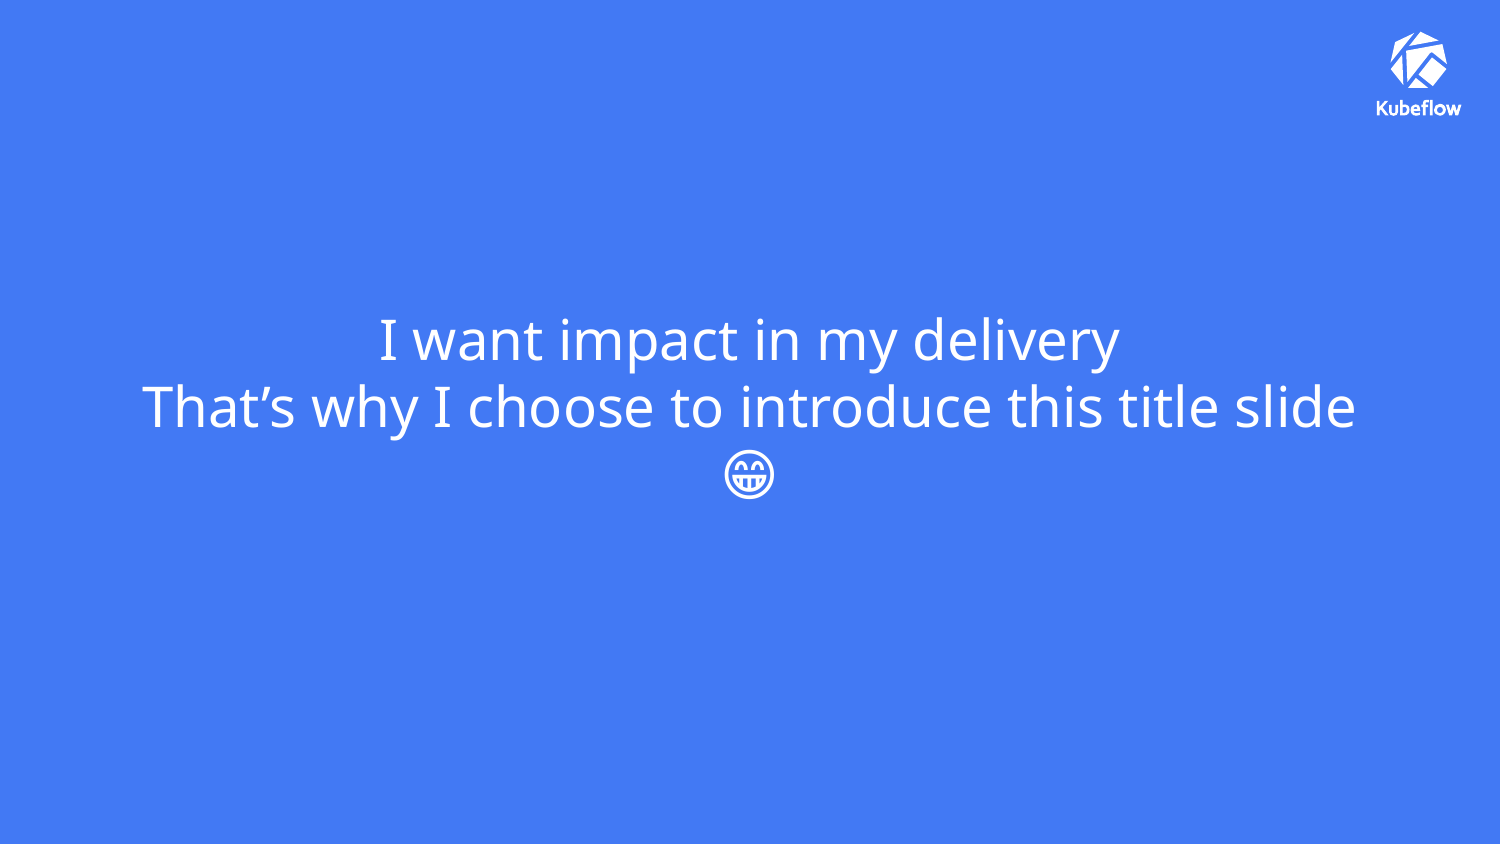

# I want impact in my delivery That’s why I choose to introduce this title slide 😁